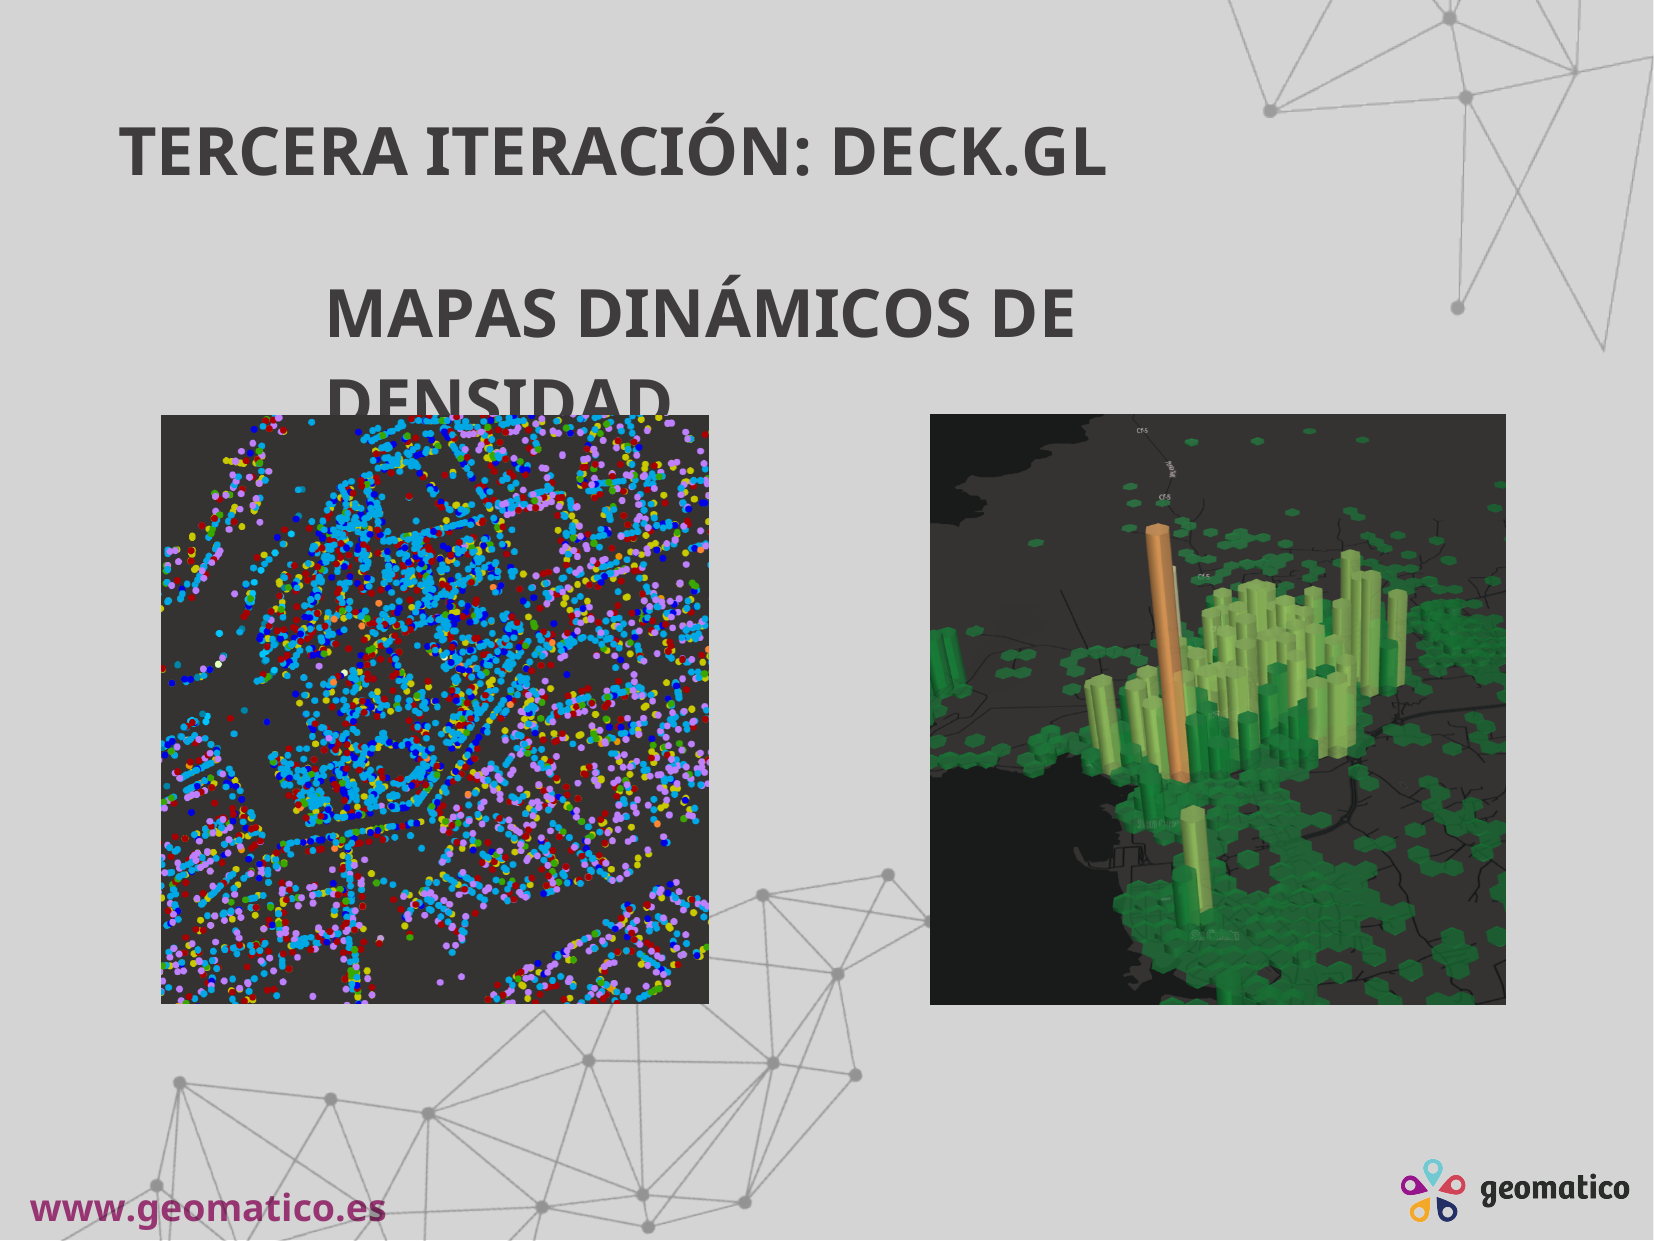

tercera iteración: deck.gl
Mapas dinámicos de densidad